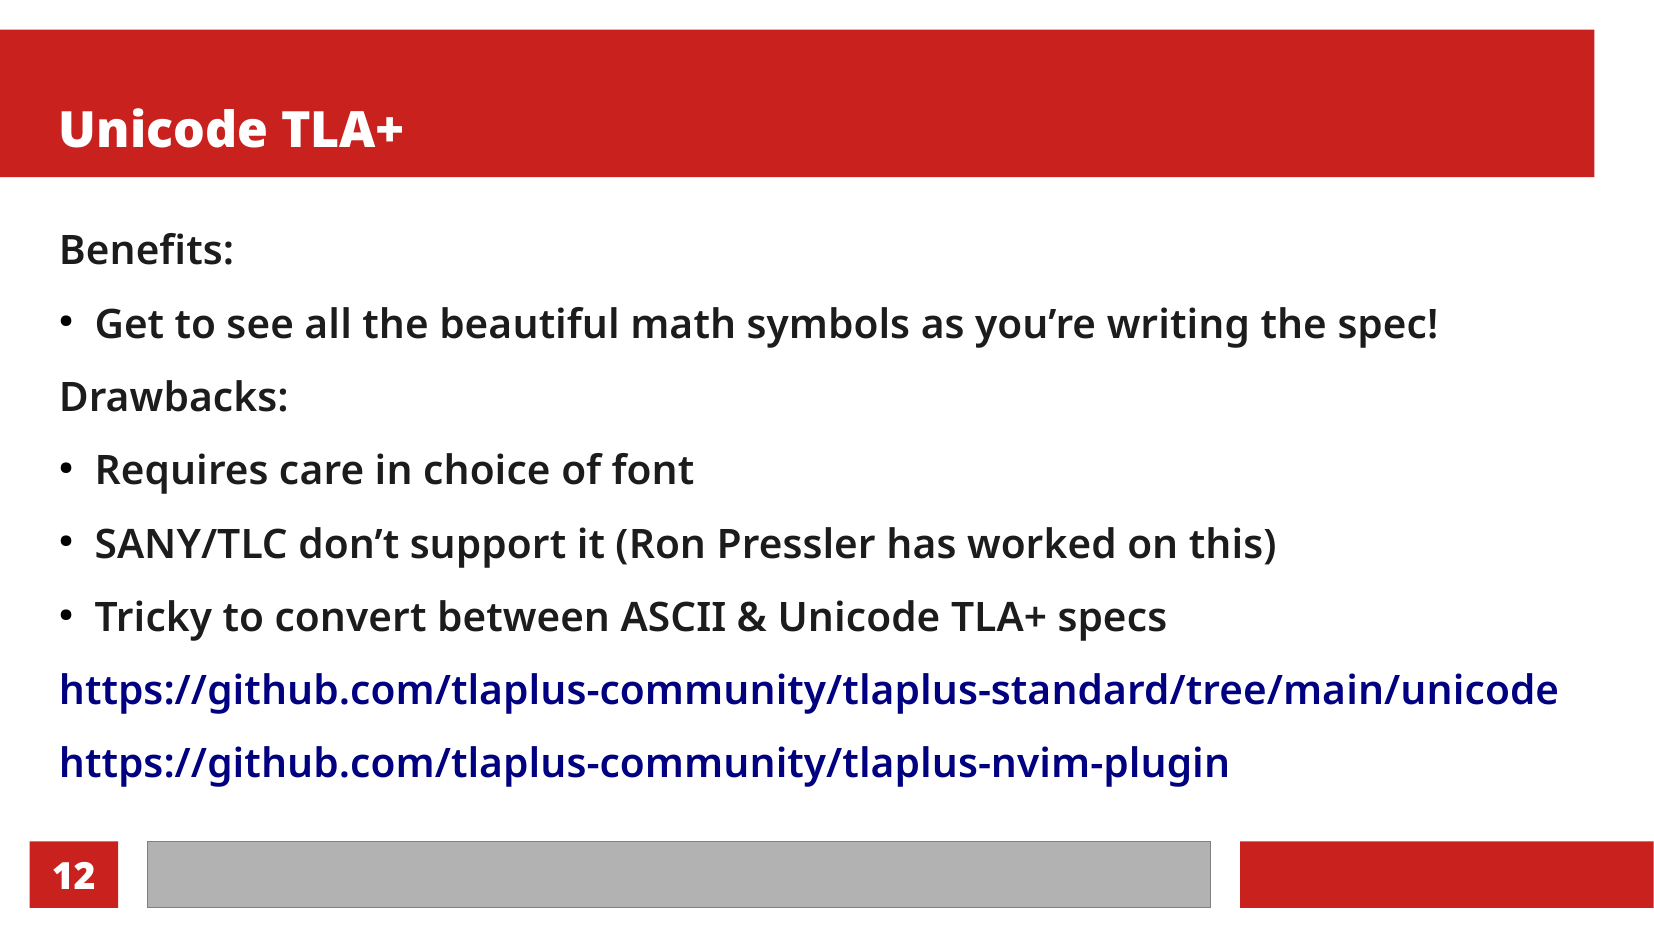

# Unicode TLA+
Benefits:
Get to see all the beautiful math symbols as you’re writing the spec!
Drawbacks:
Requires care in choice of font
SANY/TLC don’t support it (Ron Pressler has worked on this)
Tricky to convert between ASCII & Unicode TLA+ specs
https://github.com/tlaplus-community/tlaplus-standard/tree/main/unicode
https://github.com/tlaplus-community/tlaplus-nvim-plugin
12